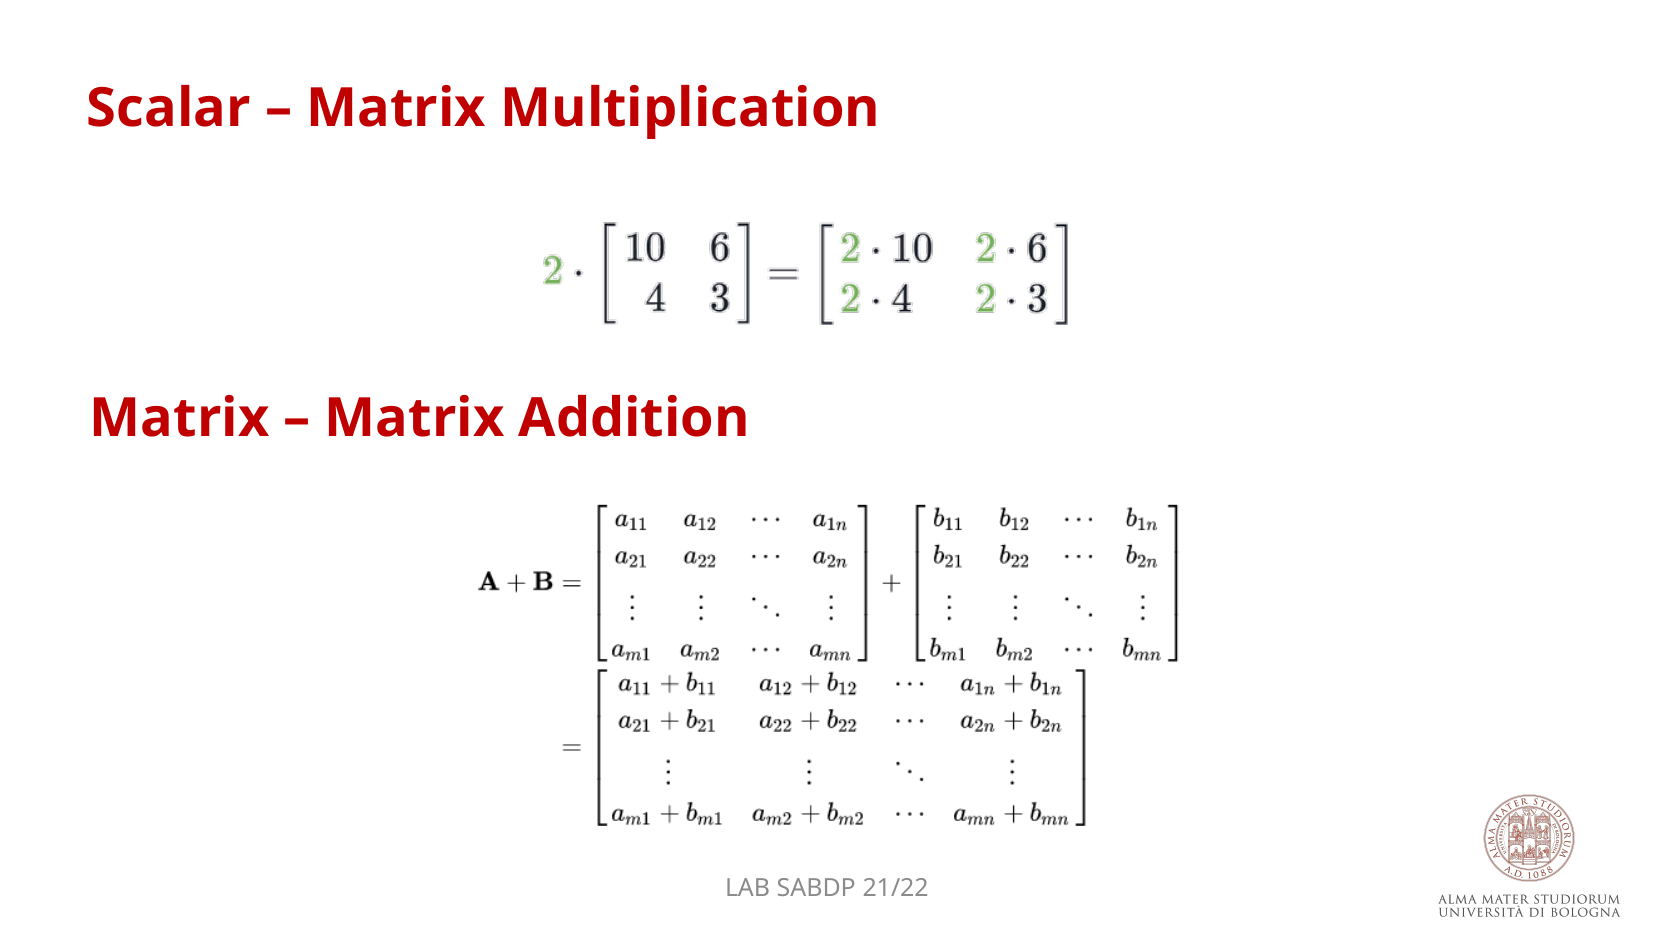

# Scalar – Matrix Multiplication
Matrix – Matrix Addition
LAB SABDP 21/22